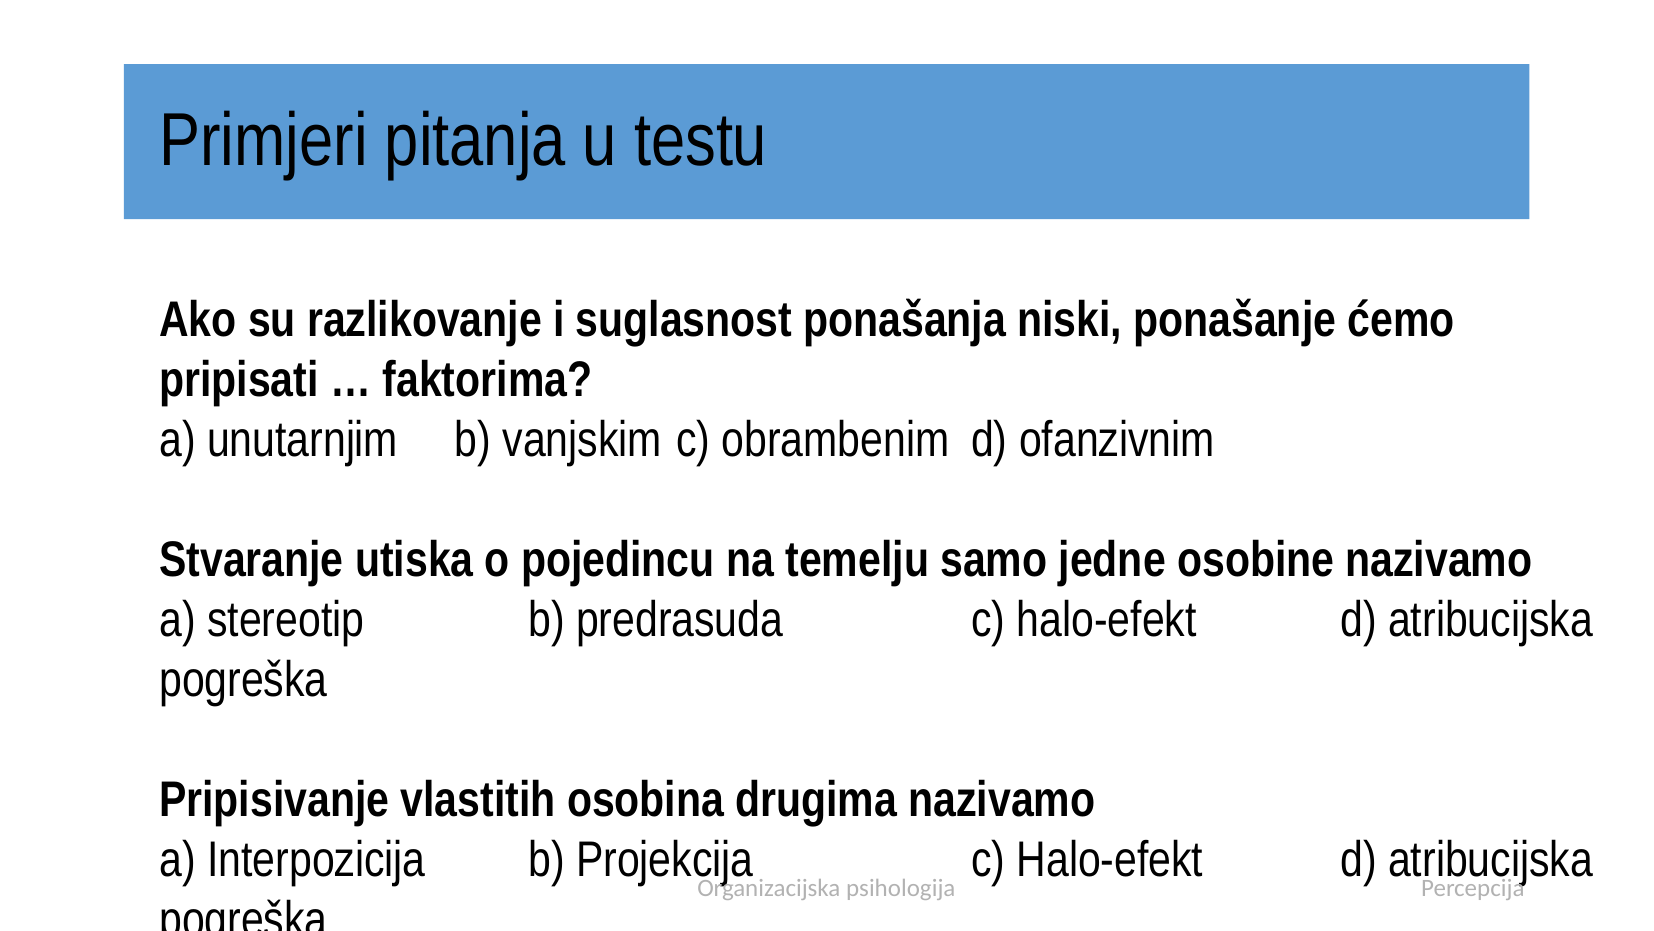

# Primjeri pitanja u testu
Ako su razlikovanje i suglasnost ponašanja niski, ponašanje ćemo pripisati … faktorima?
a) unutarnjim	b) vanjskim	c) obrambenim	d) ofanzivnim
Stvaranje utiska o pojedincu na temelju samo jedne osobine nazivamo
a) stereotip			b) predrasuda 			c) halo-efekt		d) atribucijska pogreška
Pripisivanje vlastitih osobina drugima nazivamo
a) Interpozicija		b) Projekcija			c) Halo-efekt		d) atribucijska pogreška
Organizacijska psihologija
Percepcija